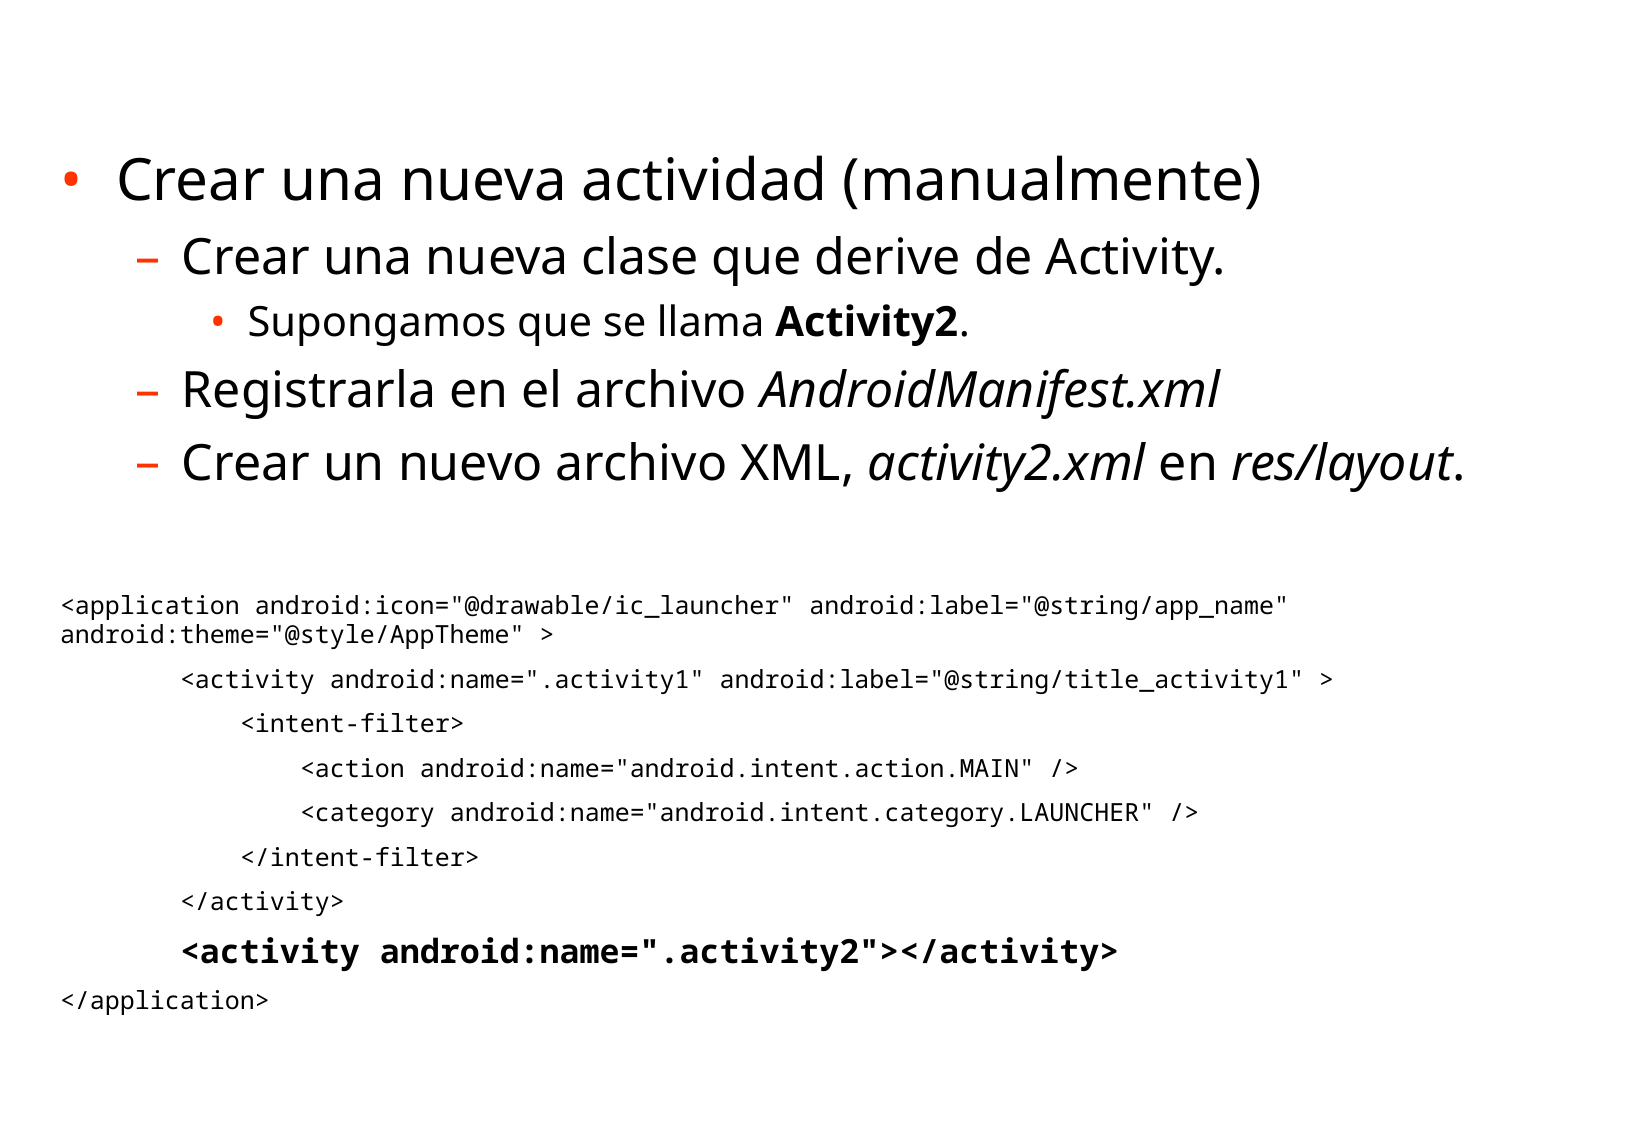

# Crear una nueva actividad (manualmente)
Crear una nueva clase que derive de Activity.
Supongamos que se llama Activity2.
Registrarla en el archivo AndroidManifest.xml
Crear un nuevo archivo XML, activity2.xml en res/layout.
<application android:icon="@drawable/ic_launcher" android:label="@string/app_name" android:theme="@style/AppTheme" >
 <activity android:name=".activity1" android:label="@string/title_activity1" >
 <intent-filter>
 <action android:name="android.intent.action.MAIN" />
 <category android:name="android.intent.category.LAUNCHER" />
 </intent-filter>
 </activity>
 <activity android:name=".activity2"></activity>
</application>